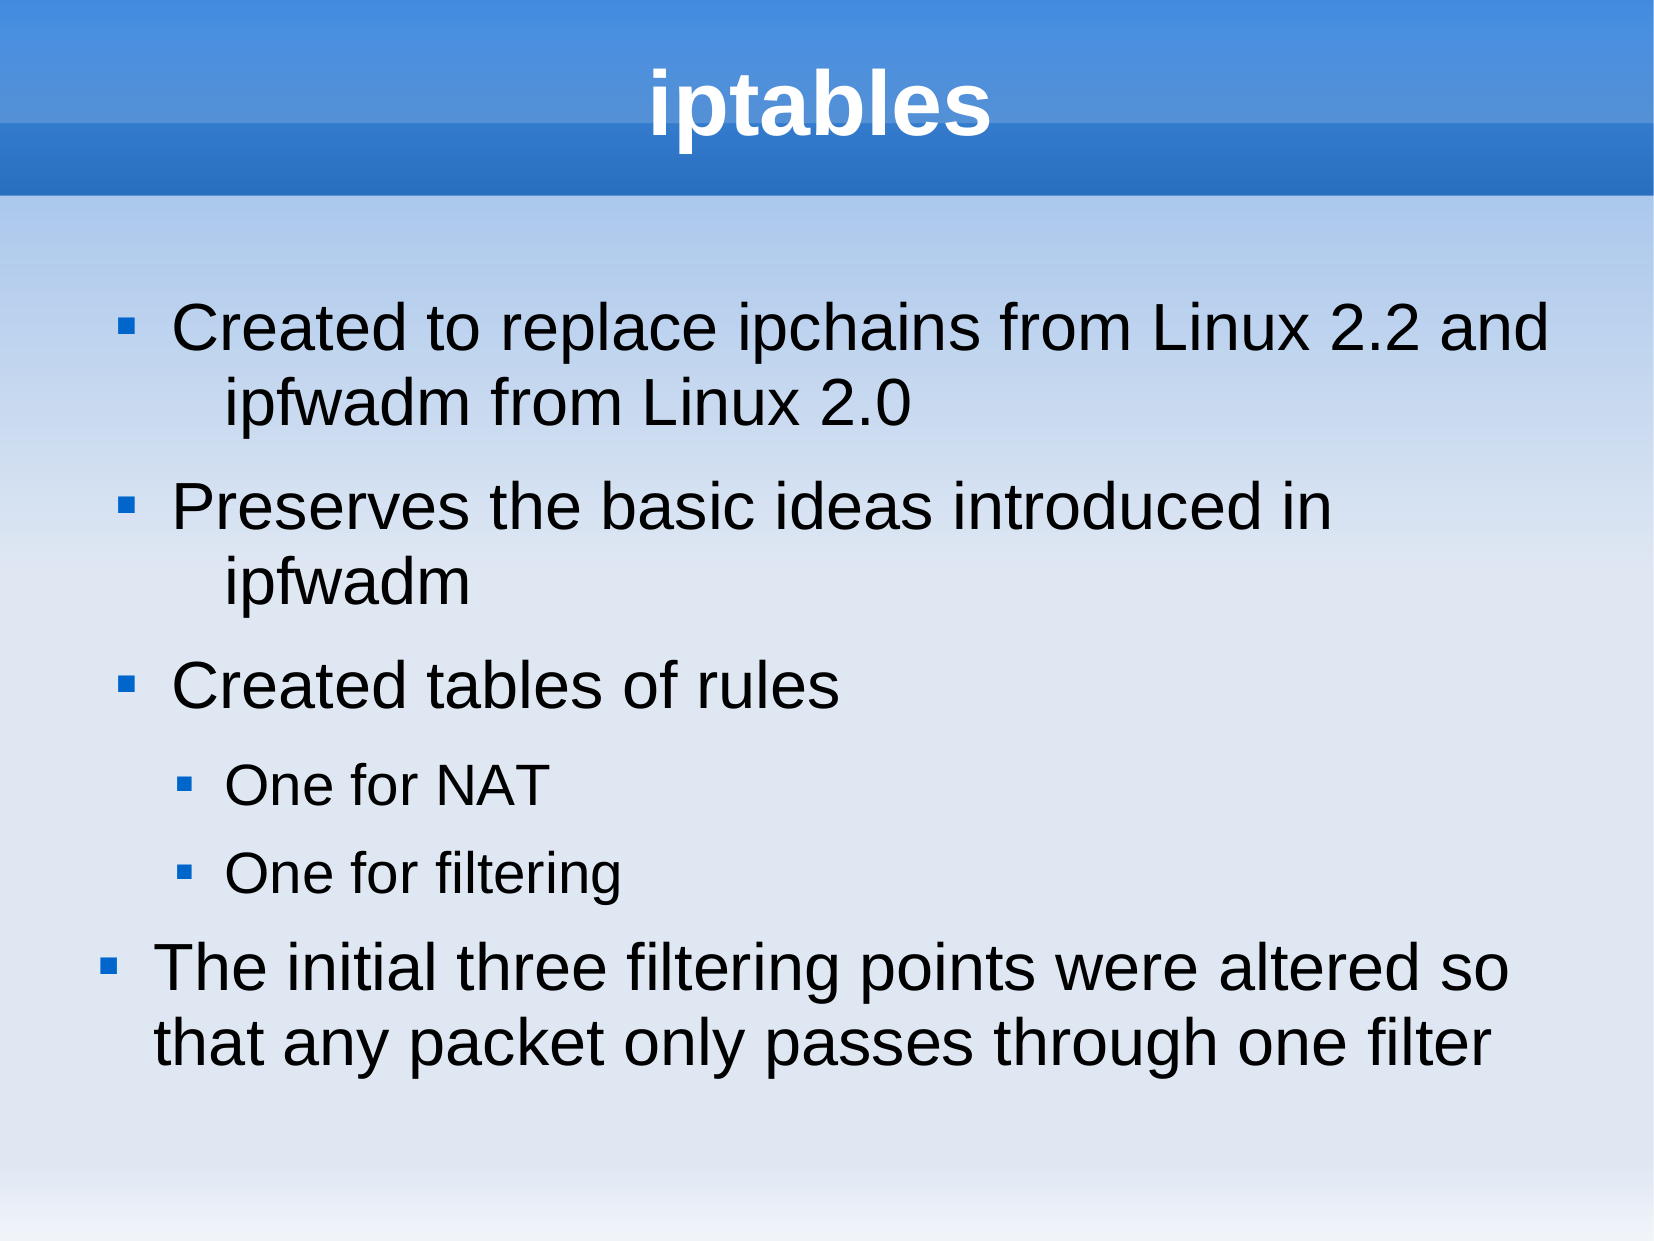

# iptables
Created to replace ipchains from Linux 2.2 and ipfwadm from Linux 2.0
Preserves the basic ideas introduced in ipfwadm
Created tables of rules
One for NAT
One for filtering
The initial three filtering points were altered so that any packet only passes through one filter